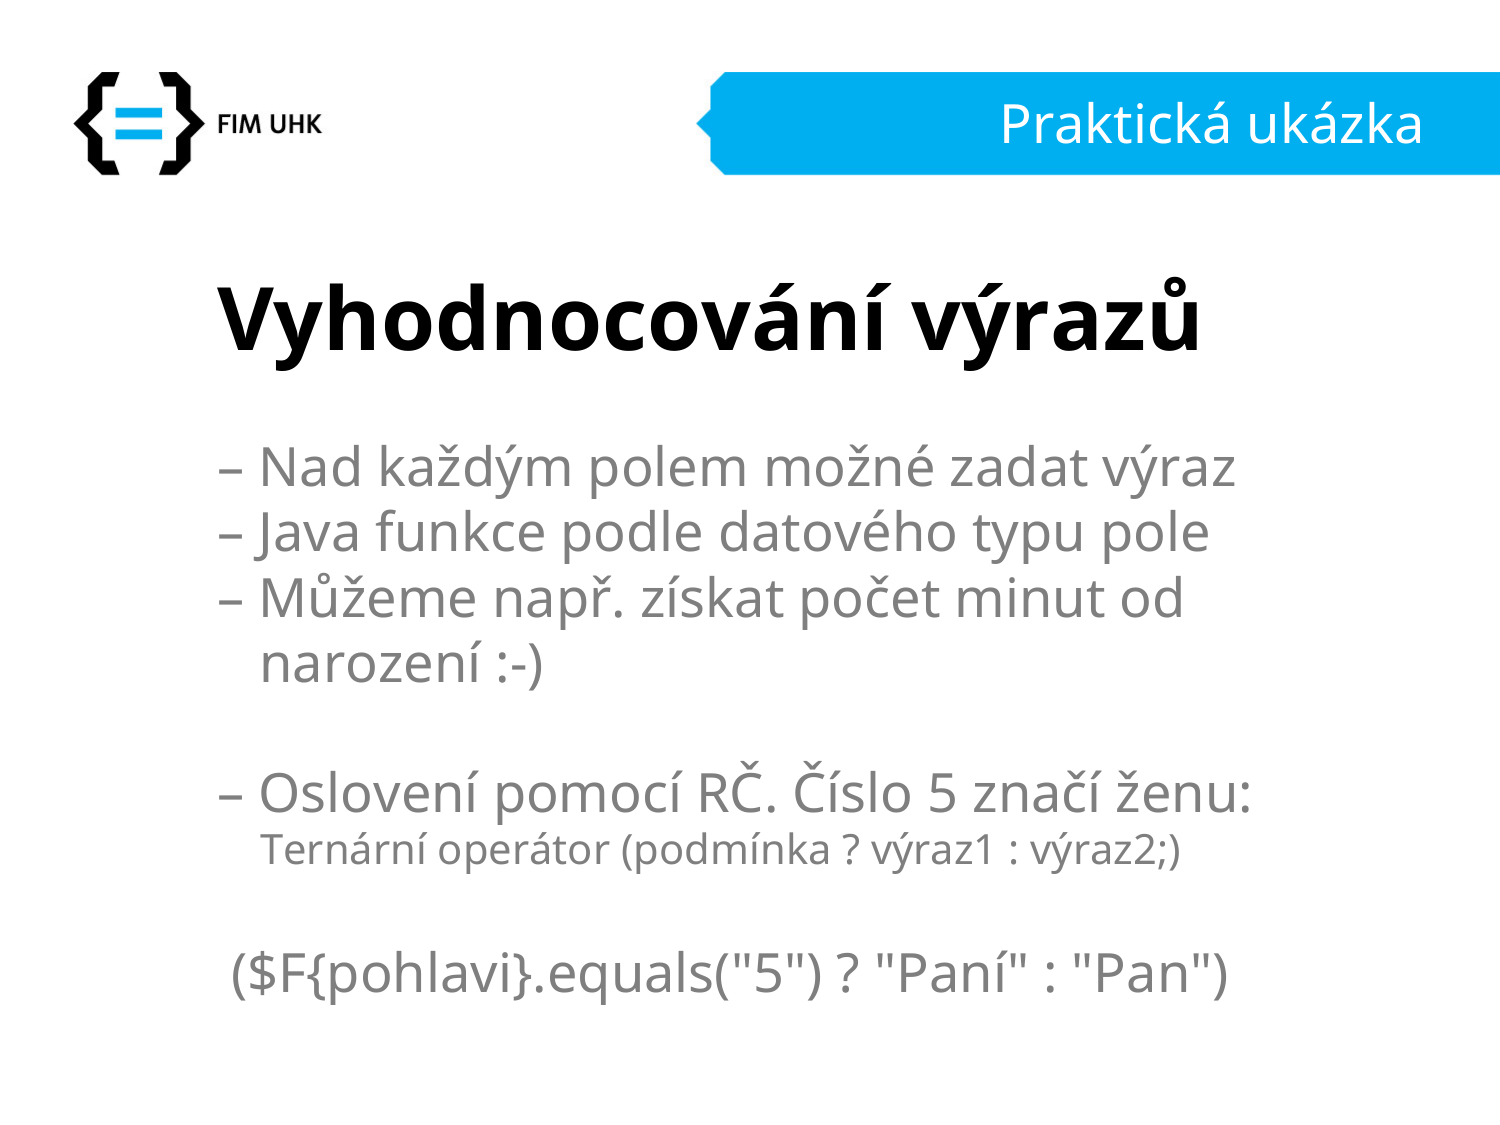

# Praktická ukázka
Vyhodnocování výrazů
– Nad každým polem možné zadat výraz
– Java funkce podle datového typu pole
– Můžeme např. získat počet minut od
 narození :-)
– Oslovení pomocí RČ. Číslo 5 značí ženu:
 Ternární operátor (podmínka ? výraz1 : výraz2;)
 ($F{pohlavi}.equals("5") ? "Paní" : "Pan")